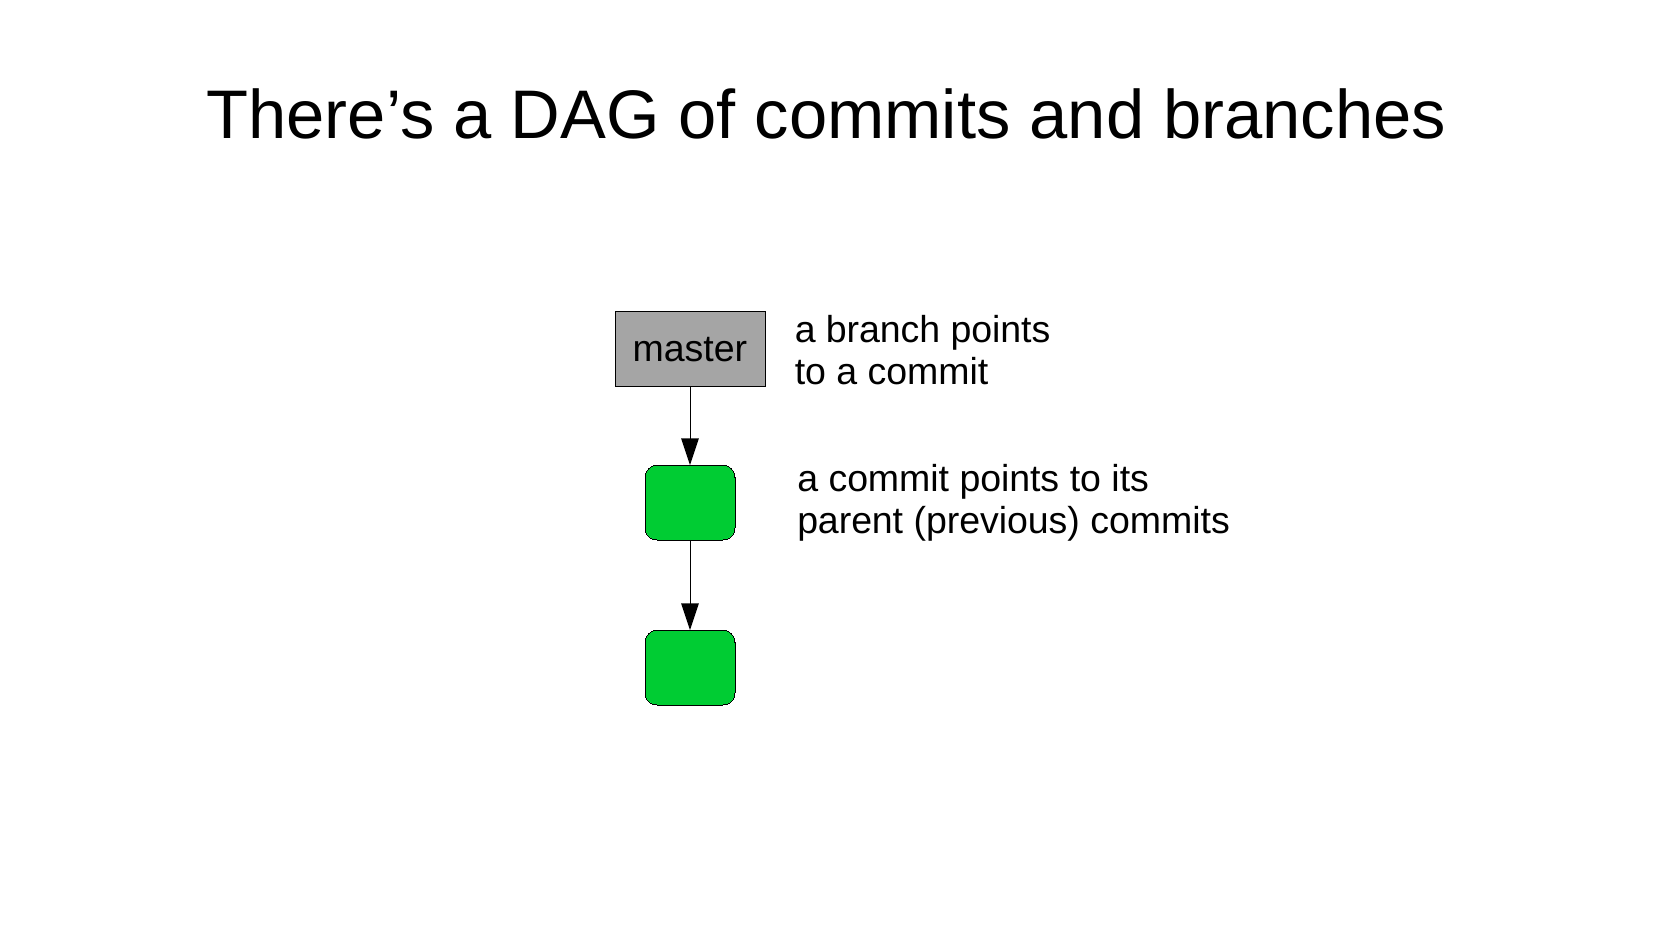

# There’s a DAG of commits and branches
a branch points
to a commit
master
a commit points to its
parent (previous) commits